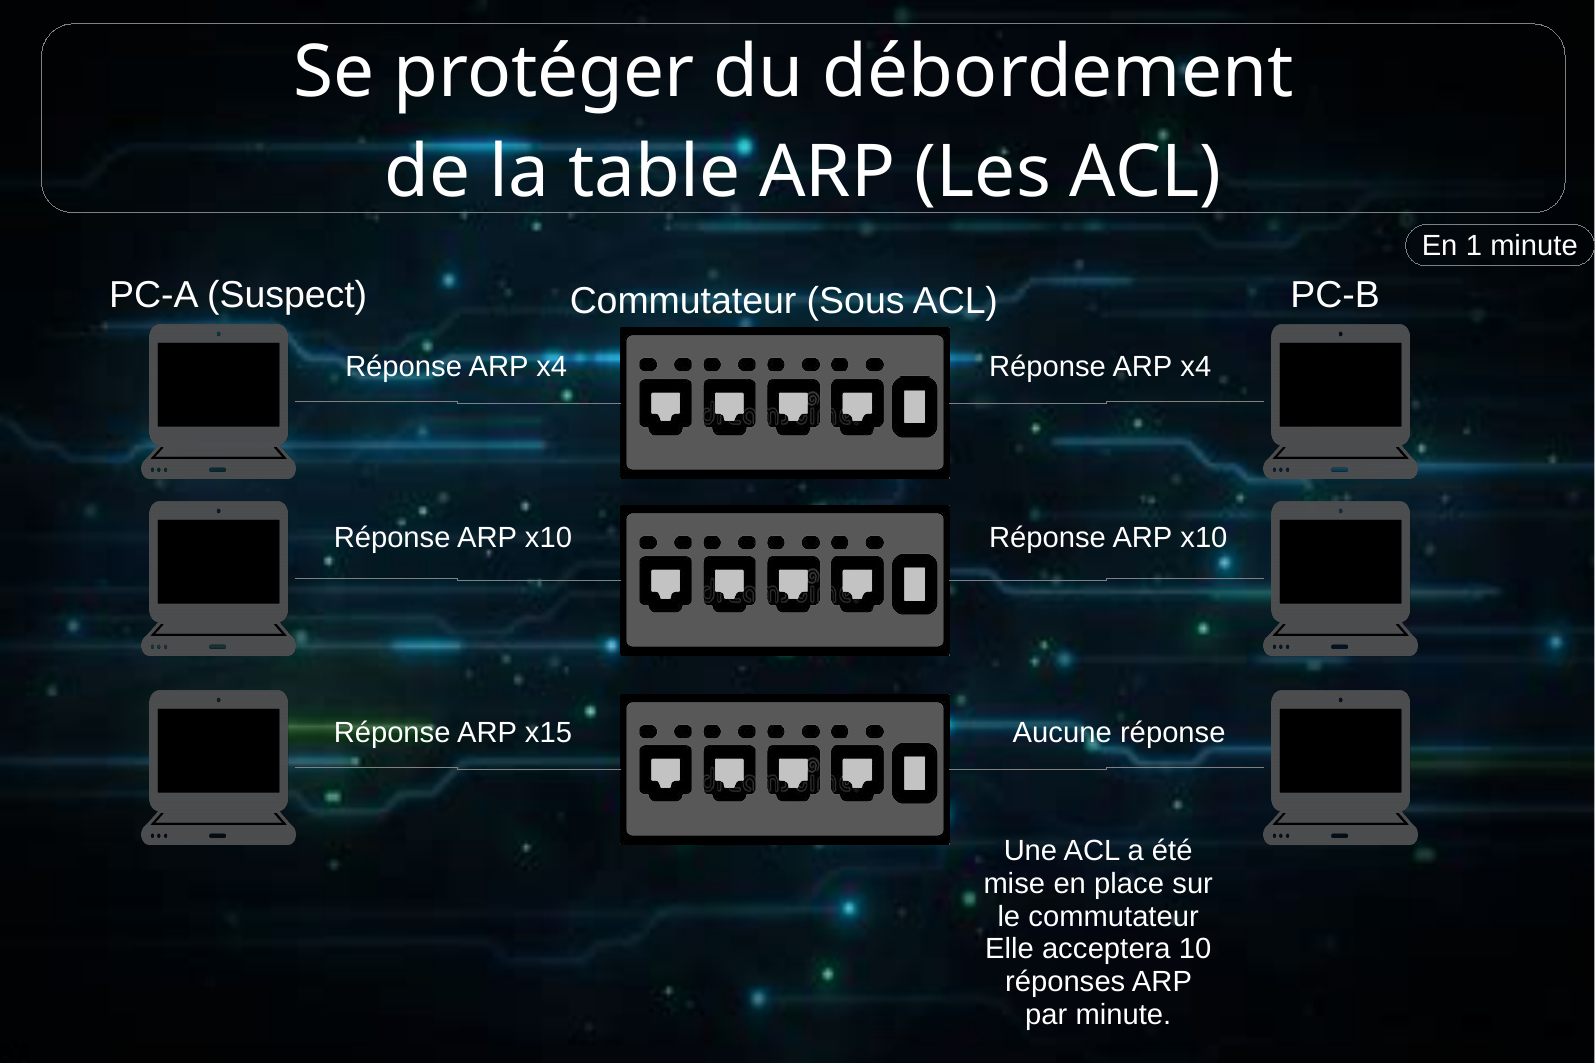

Se protéger du débordement
de la table ARP (Les ACL)
En 1 minute
PC-A (Suspect)
PC-B
Commutateur (Sous ACL)
0
0
Réponse ARP x4
Réponse ARP x4
0
0
Réponse ARP x10
Réponse ARP x10
0
0
Réponse ARP x15
Aucune réponse
Une ACL a été mise en place sur le commutateur Elle acceptera 10 réponses ARP par minute.